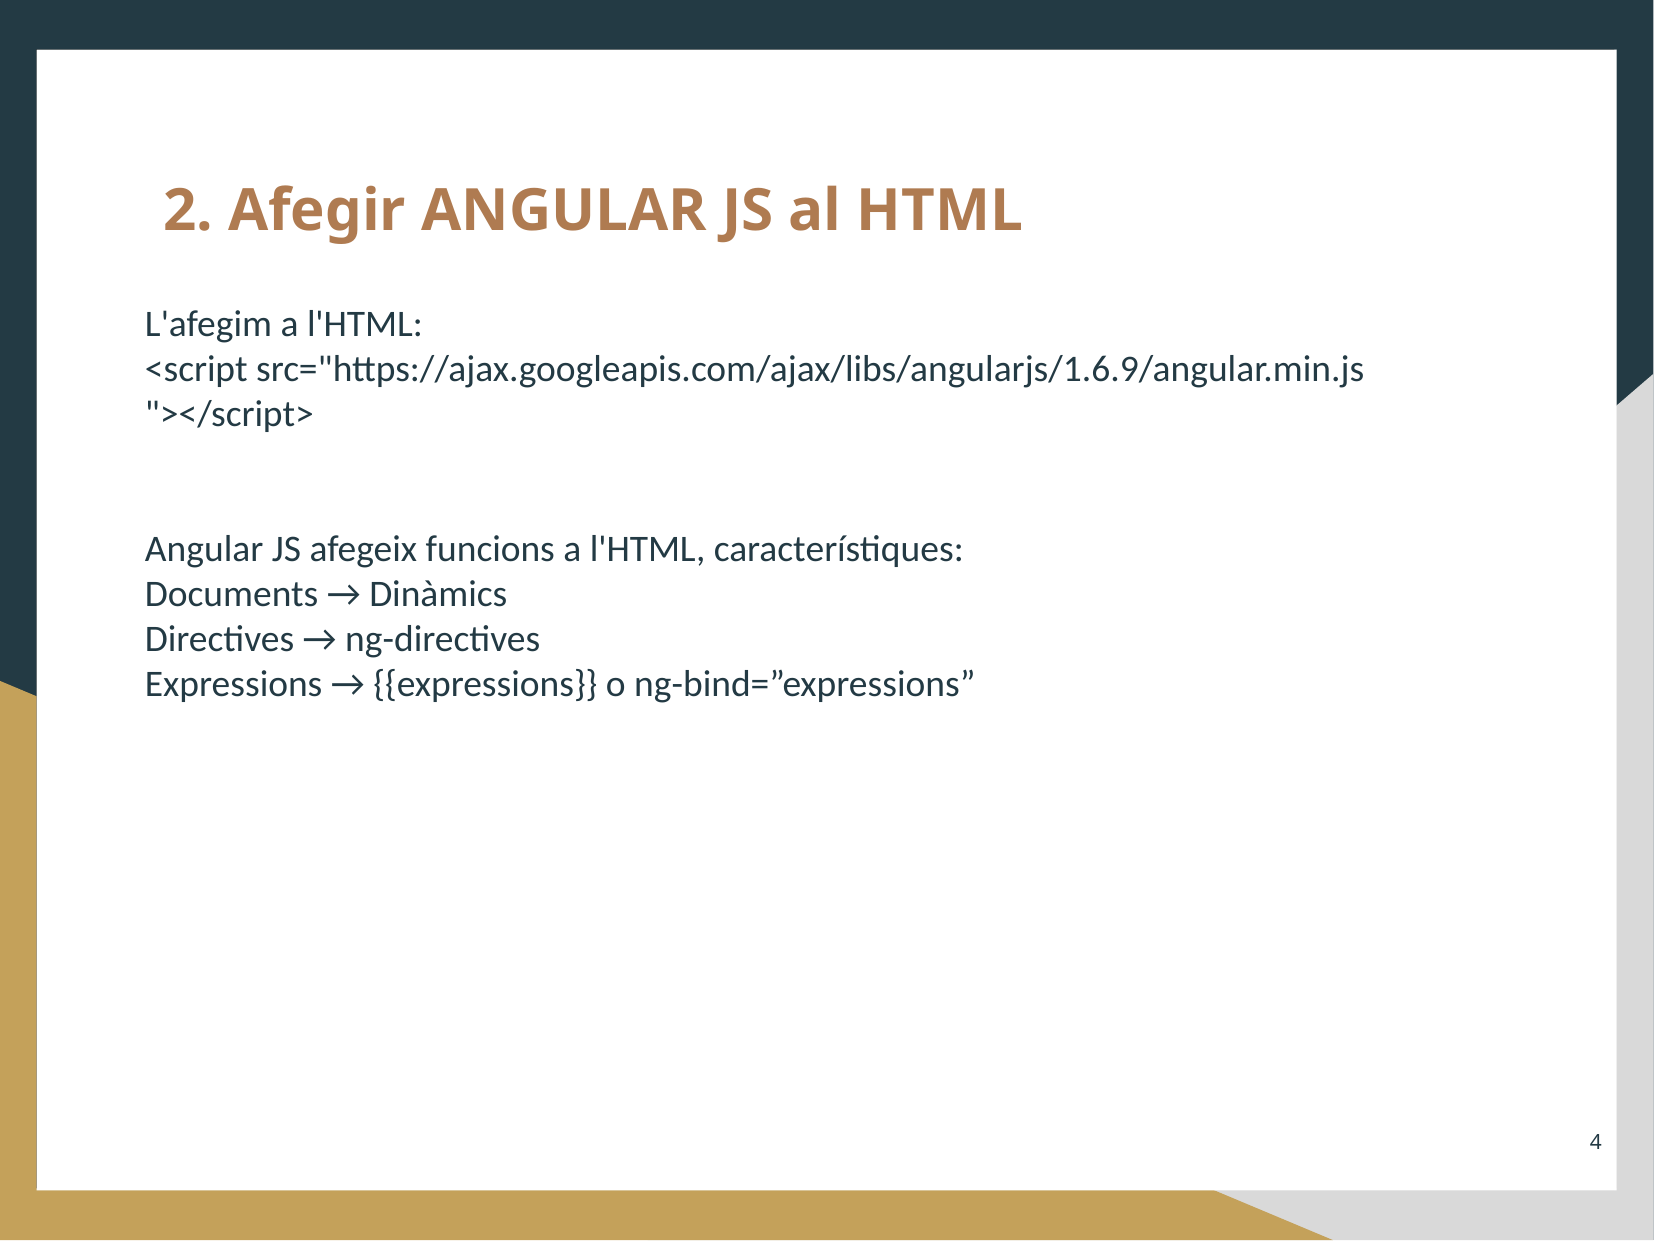

# 2. Afegir ANGULAR JS al HTML
L'afegim a l'HTML:
<script src="https://ajax.googleapis.com/ajax/libs/angularjs/1.6.9/angular.min.js"></script>
Angular JS afegeix funcions a l'HTML, característiques:
Documents → Dinàmics
Directives → ng-directives
Expressions → {{expressions}} o ng-bind=”expressions”